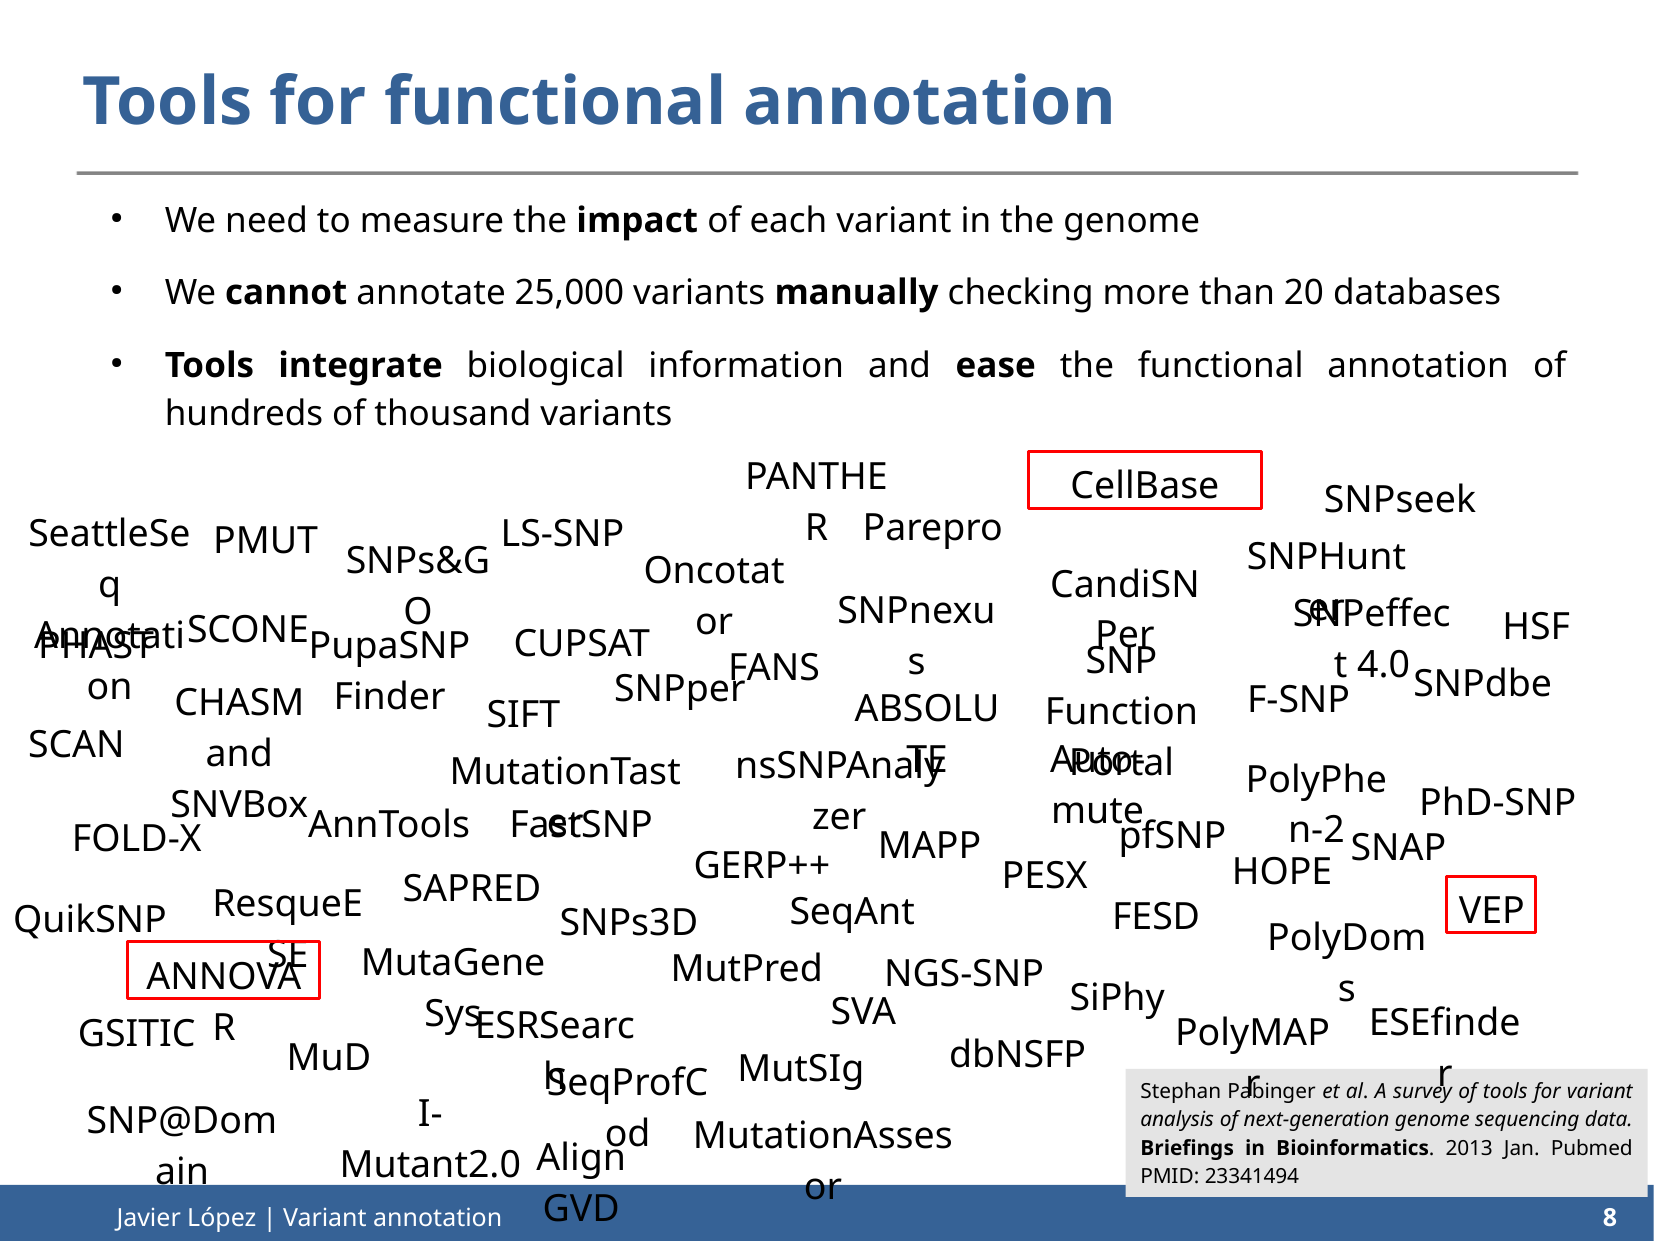

Tools for functional annotation
# We need to measure the impact of each variant in the genome
We cannot annotate 25,000 variants manually checking more than 20 databases
Tools integrate biological information and ease the functional annotation of hundreds of thousand variants
PANTHER
CellBase
SNPseek
Parepro
LS-SNP
SeattleSeq
Annotation
PMUT
SNPHunter
SNPs&GO
Oncotator
CandiSNPer
SNPnexus
SNPeffect 4.0
HSF
SCONE
CUPSAT
PHAST
PupaSNP Finder
SNP Function Portal
FANS
SNPdbe
SNPper
F-SNP
CHASM and SNVBox
ABSOLUTE
SIFT
SCAN
Auto-mute
nsSNPAnalyzer
MutationTaster
PolyPhen-2
PhD-SNP
AnnTools
FastSNP
pfSNP
FOLD-X
MAPP
SNAP
GERP++
HOPE
PESX
SAPRED
ResqueESE
VEP
SeqAnt
FESD
QuikSNP
SNPs3D
PolyDoms
MutaGeneSys
MutPred
NGS-SNP
ANNOVAR
SiPhy
SVA
ESEfinder
ESRSearch
PolyMAPr
GSITIC
dbNSFP
MuD
MutSIg
SeqProfCod
Stephan Pabinger et al. A survey of tools for variant analysis of next-generation genome sequencing data. Briefings in Bioinformatics. 2013 Jan. Pubmed PMID: 23341494
I-Mutant2.0
SNP@Domain
MutationAssesor
Align GVD
Javier López | Variant annotation
8